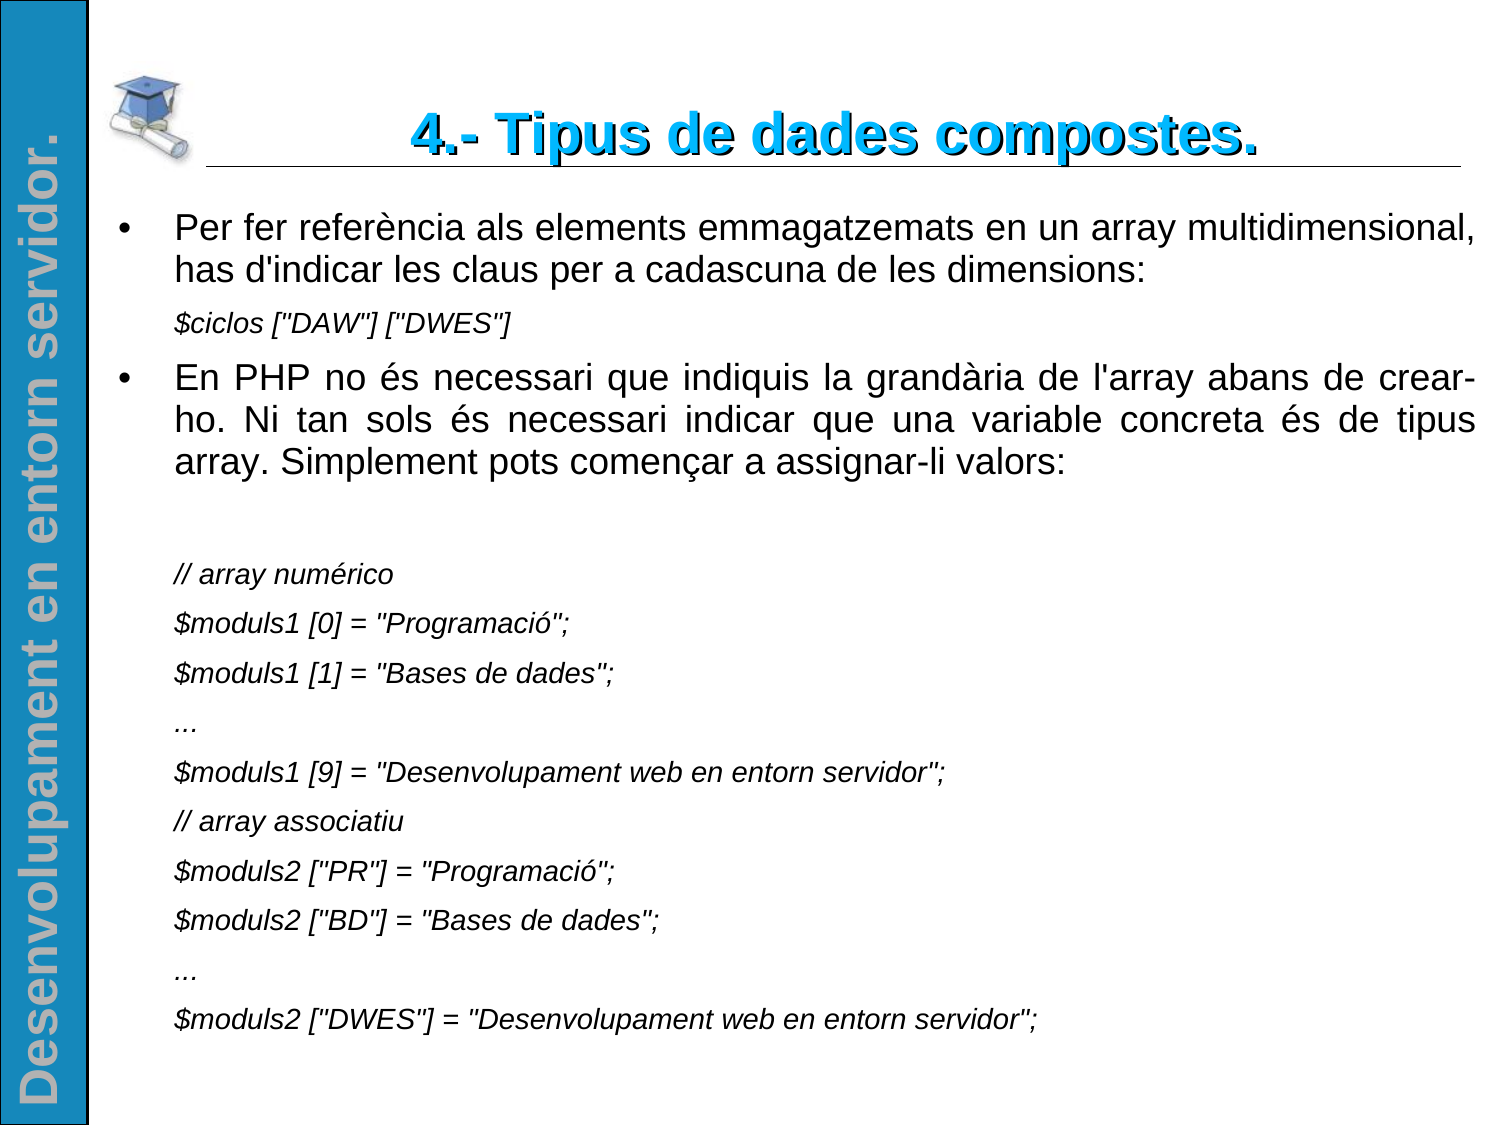

# 4.- Tipus de dades compostes.
Per fer referència als elements emmagatzemats en un array multidimensional, has d'indicar les claus per a cadascuna de les dimensions:
$ciclos ["DAW"] ["DWES"]
En PHP no és necessari que indiquis la grandària de l'array abans de crear-ho. Ni tan sols és necessari indicar que una variable concreta és de tipus array. Simplement pots començar a assignar-li valors:
// array numérico
$moduls1 [0] = "Programació";
$moduls1 [1] = "Bases de dades";
...
$moduls1 [9] = "Desenvolupament web en entorn servidor";
// array associatiu
$moduls2 ["PR"] = "Programació";
$moduls2 ["BD"] = "Bases de dades";
...
$moduls2 ["DWES"] = "Desenvolupament web en entorn servidor";